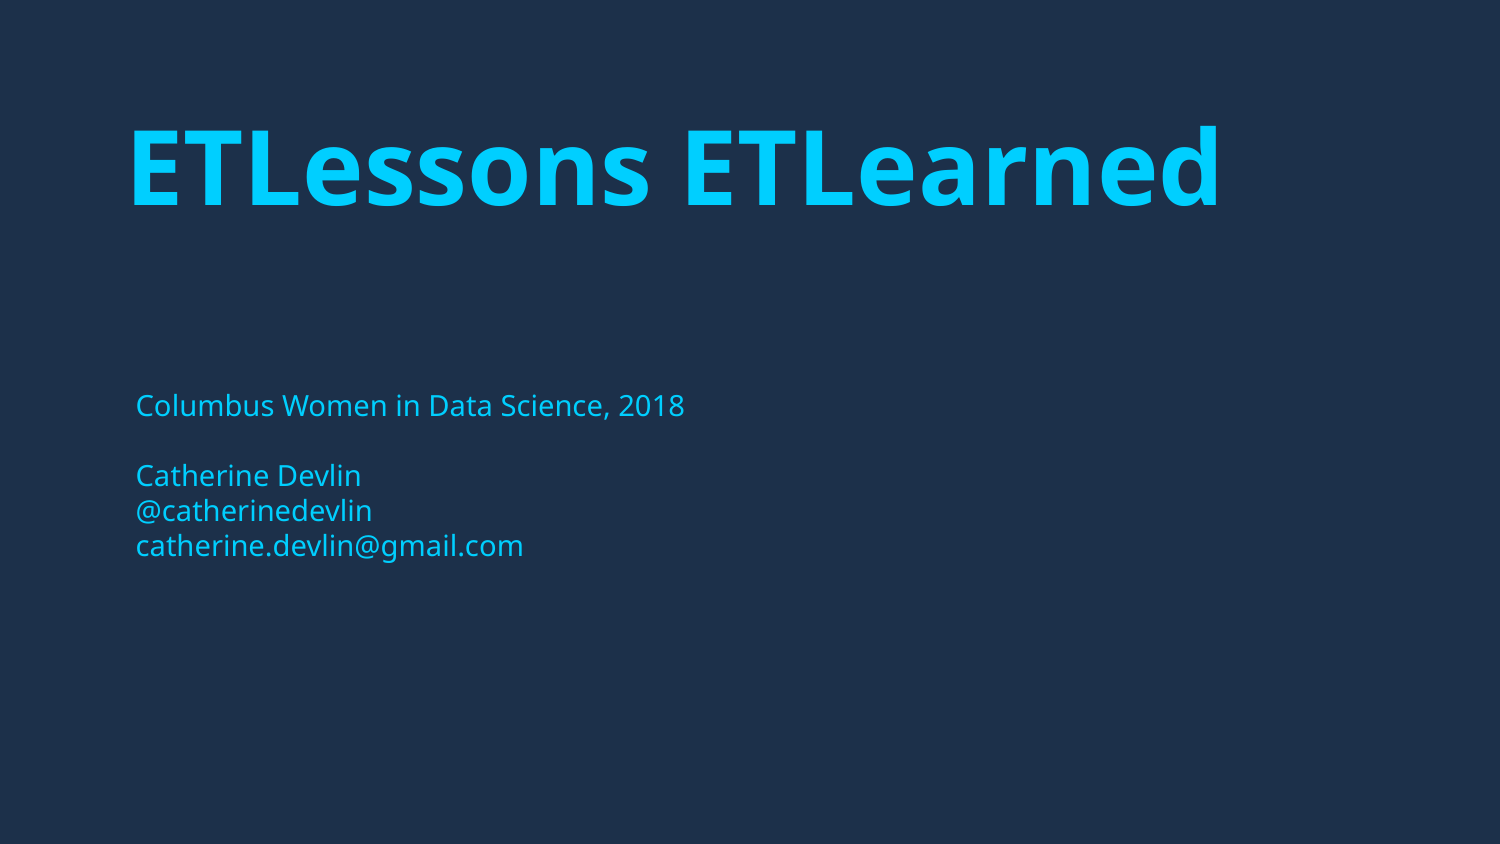

# ETLessons ETLearned
Columbus Women in Data Science, 2018
Catherine Devlin
@catherinedevlin
catherine.devlin@gmail.com